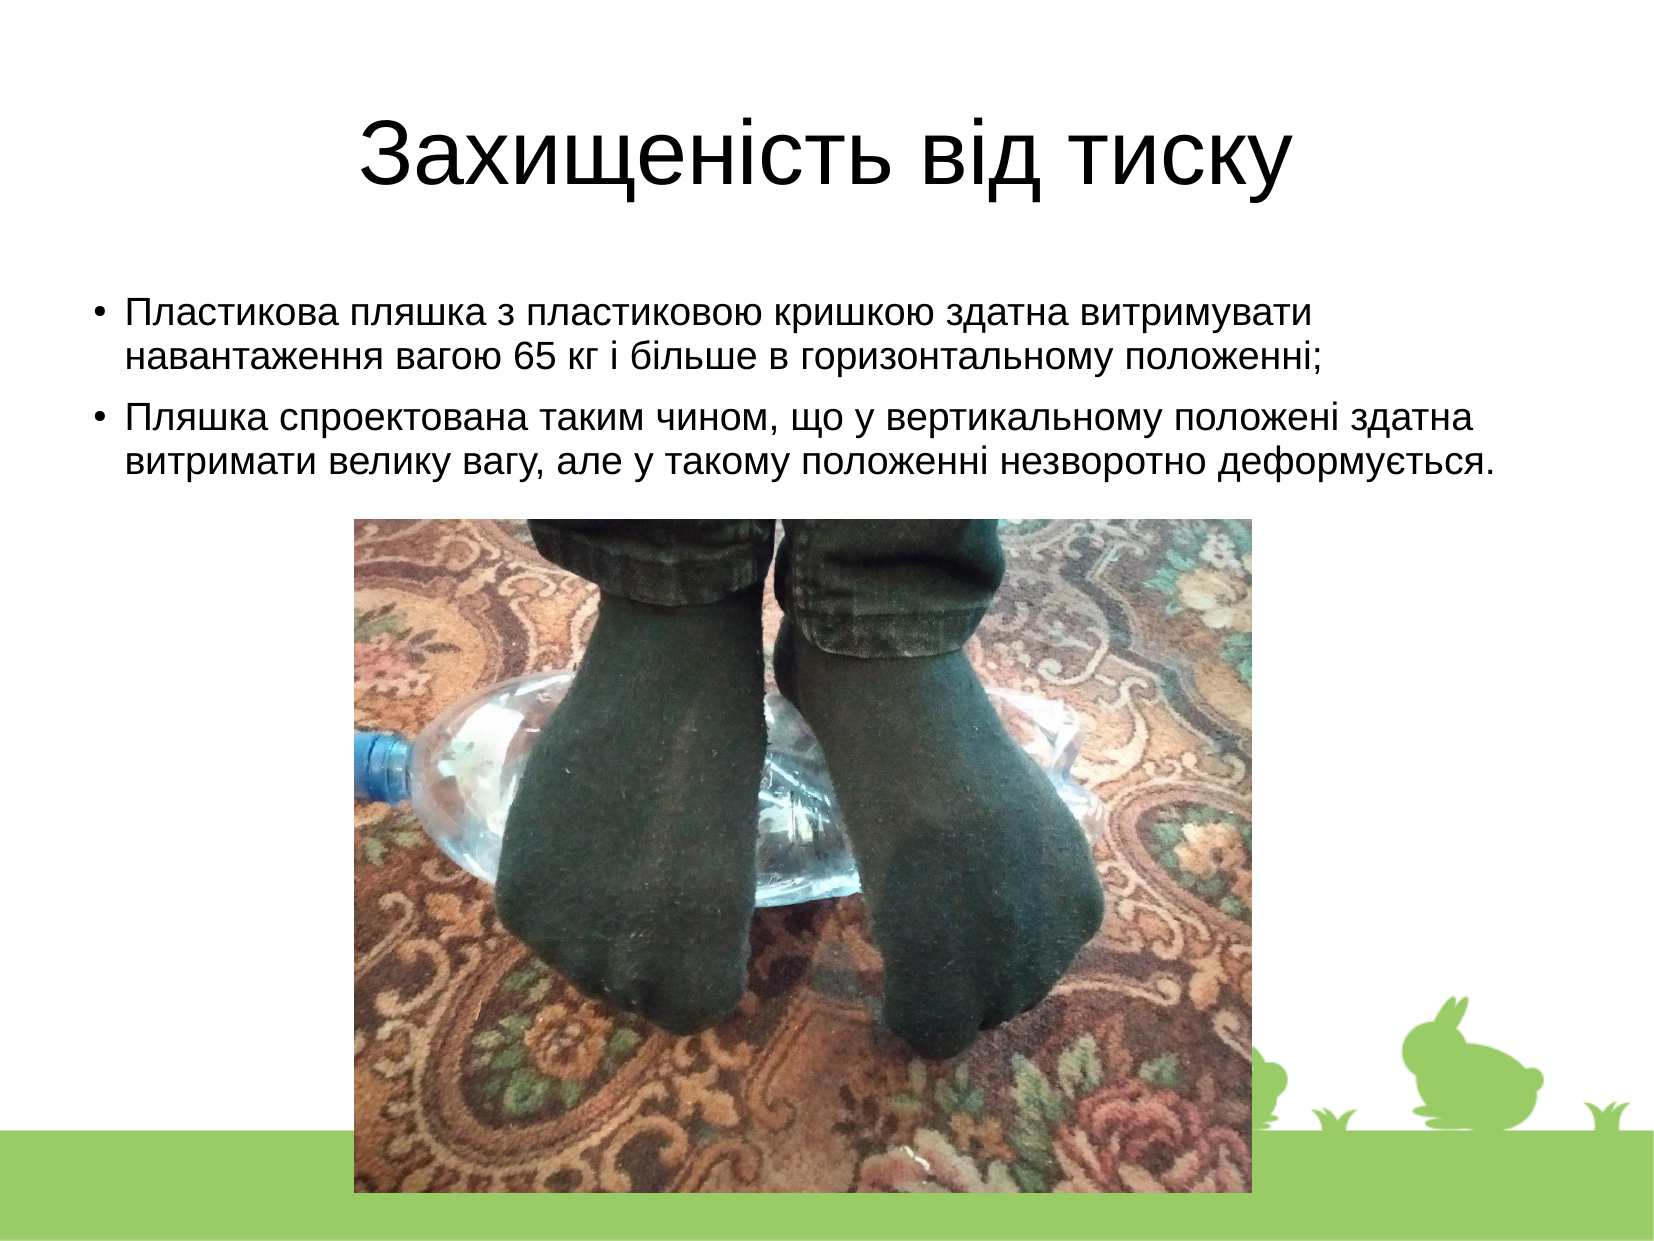

# Захищеність від тиску
Пластикова пляшка з пластиковою кришкою здатна витримувати навантаження вагою 65 кг і більше в горизонтальному положенні;
Пляшка спроектована таким чином, що у вертикальному положені здатна витримати велику вагу, але у такому положенні незворотно деформується.